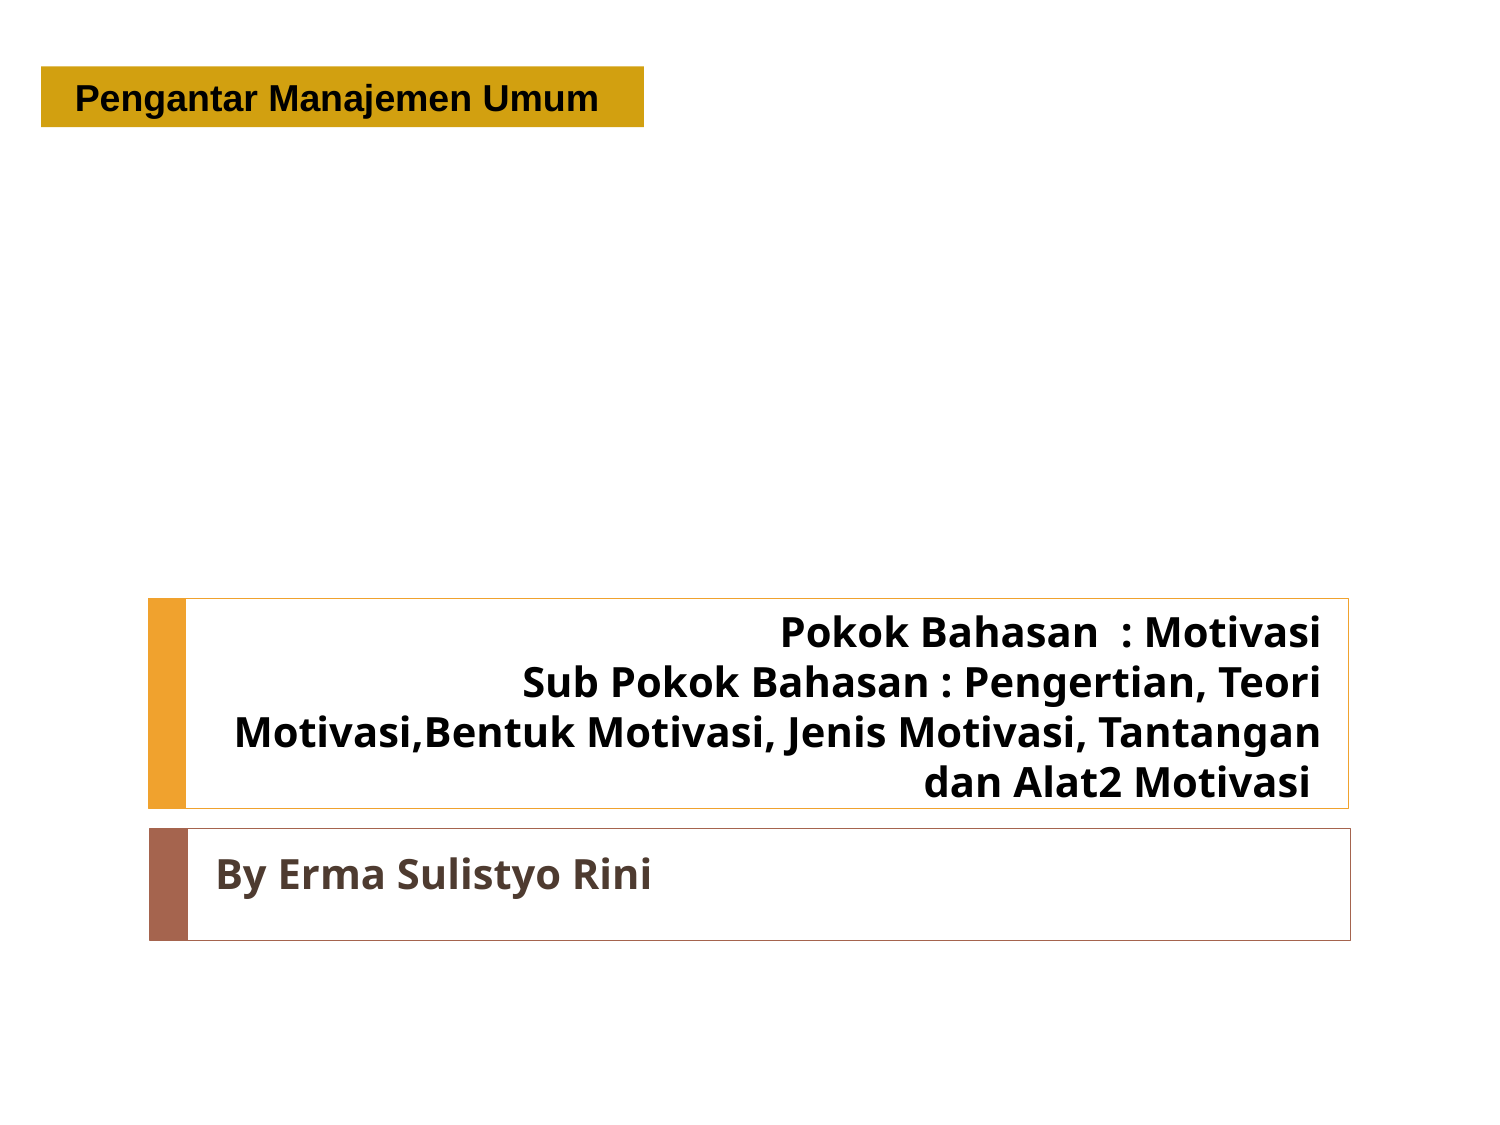

Pengantar Manajemen Umum
# Pokok Bahasan : Motivasi Sub Pokok Bahasan : Pengertian, Teori Motivasi,Bentuk Motivasi, Jenis Motivasi, Tantangan dan Alat2 Motivasi
By Erma Sulistyo Rini